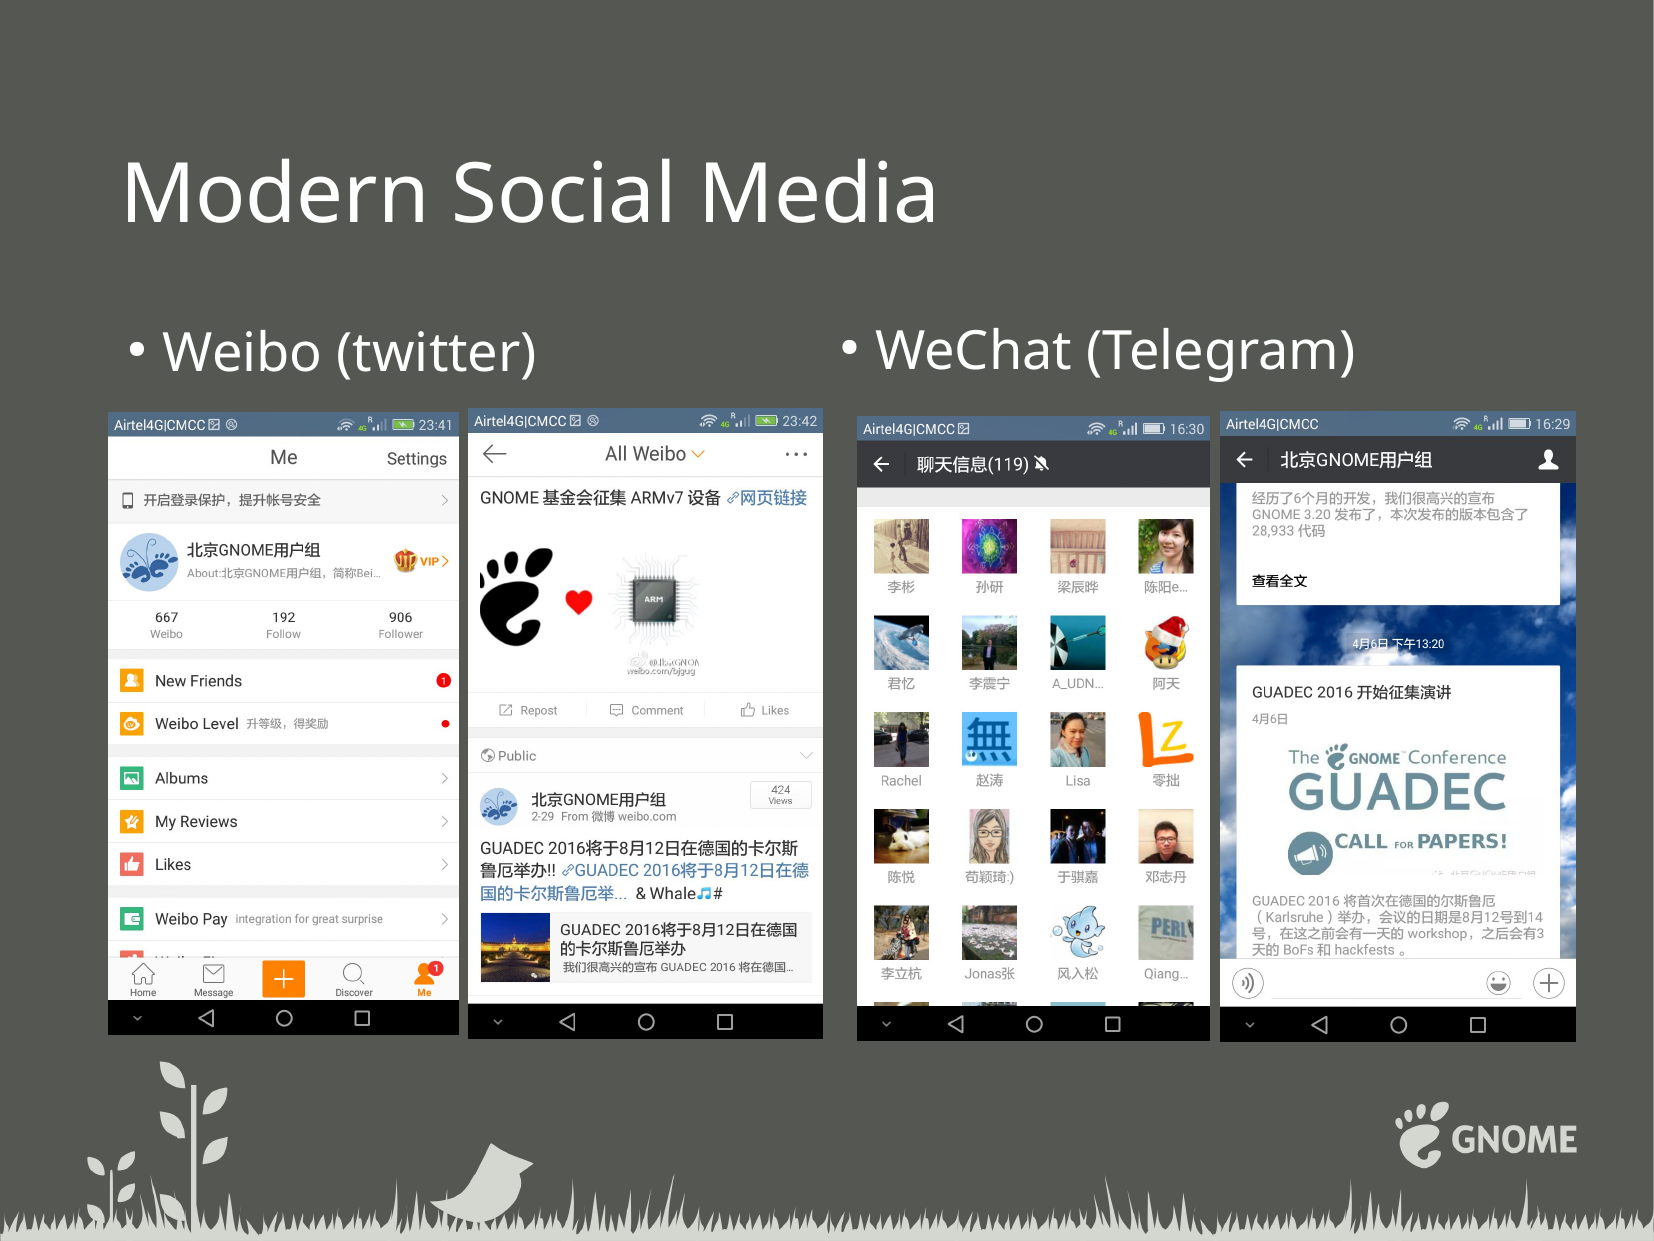

# Modern Social Media
WeChat (Telegram)
Weibo (twitter)